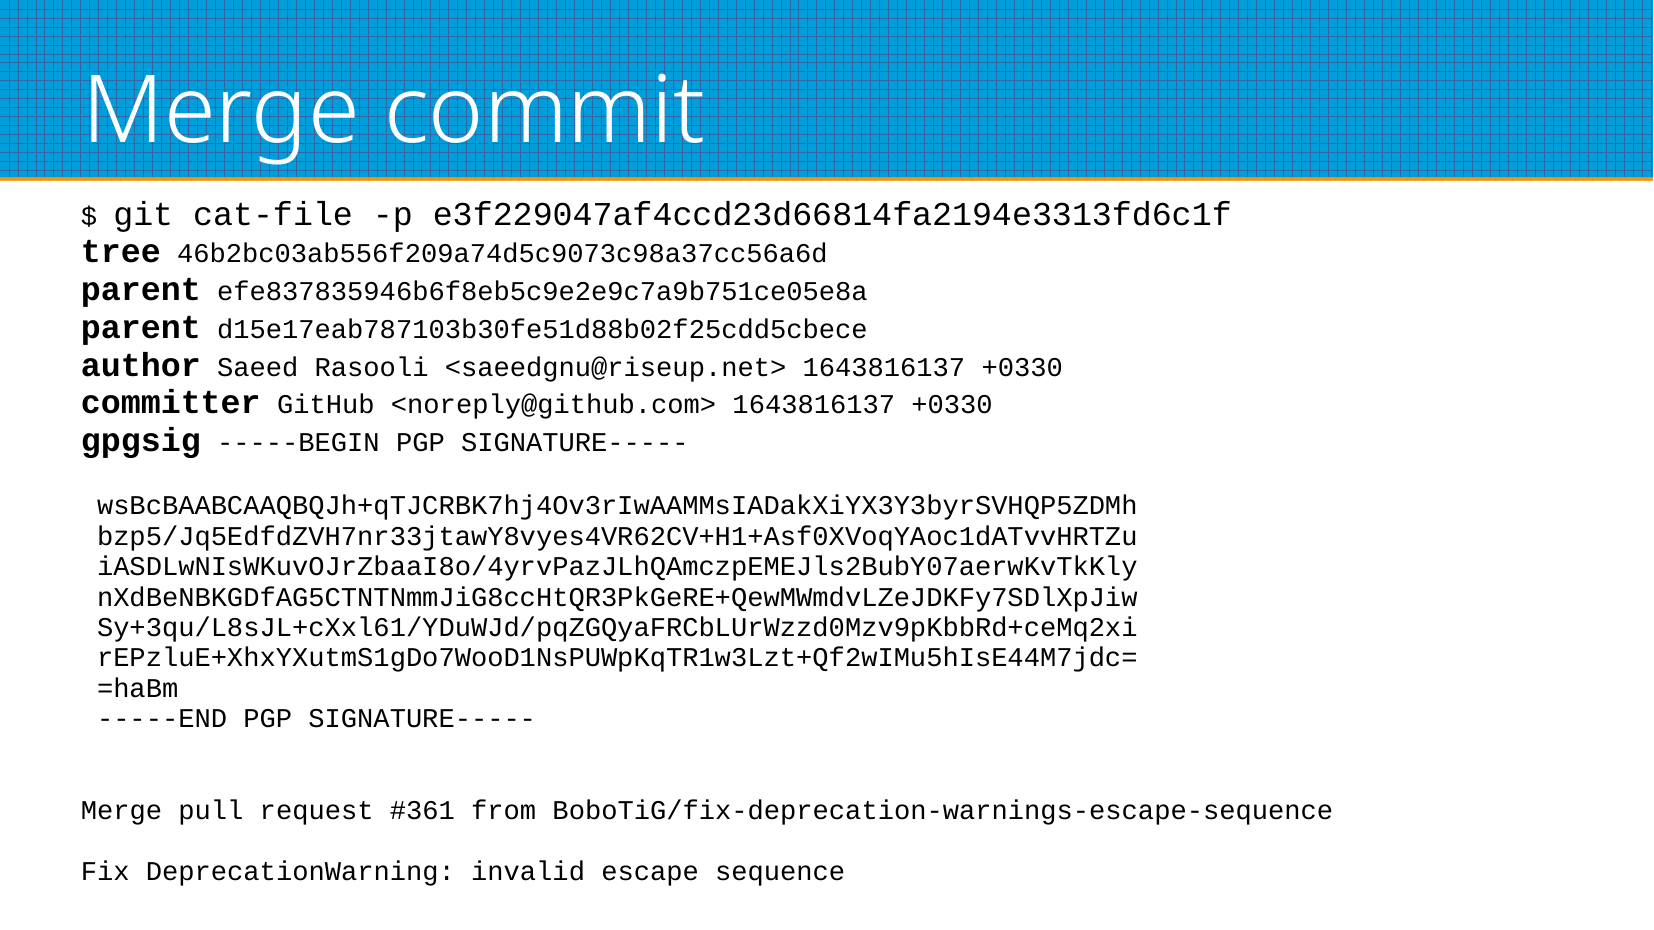

# Merge commit
$ git cat-file -p e3f229047af4ccd23d66814fa2194e3313fd6c1f
tree 46b2bc03ab556f209a74d5c9073c98a37cc56a6d
parent efe837835946b6f8eb5c9e2e9c7a9b751ce05e8a
parent d15e17eab787103b30fe51d88b02f25cdd5cbece
author Saeed Rasooli <saeedgnu@riseup.net> 1643816137 +0330
committer GitHub <noreply@github.com> 1643816137 +0330
gpgsig -----BEGIN PGP SIGNATURE-----
 wsBcBAABCAAQBQJh+qTJCRBK7hj4Ov3rIwAAMMsIADakXiYX3Y3byrSVHQP5ZDMh
 bzp5/Jq5EdfdZVH7nr33jtawY8vyes4VR62CV+H1+Asf0XVoqYAoc1dATvvHRTZu
 iASDLwNIsWKuvOJrZbaaI8o/4yrvPazJLhQAmczpEMEJls2BubY07aerwKvTkKly
 nXdBeNBKGDfAG5CTNTNmmJiG8ccHtQR3PkGeRE+QewMWmdvLZeJDKFy7SDlXpJiw
 Sy+3qu/L8sJL+cXxl61/YDuWJd/pqZGQyaFRCbLUrWzzd0Mzv9pKbbRd+ceMq2xi
 rEPzluE+XhxYXutmS1gDo7WooD1NsPUWpKqTR1w3Lzt+Qf2wIMu5hIsE44M7jdc=
 =haBm
 -----END PGP SIGNATURE-----
Merge pull request #361 from BoboTiG/fix-deprecation-warnings-escape-sequence
Fix DeprecationWarning: invalid escape sequence